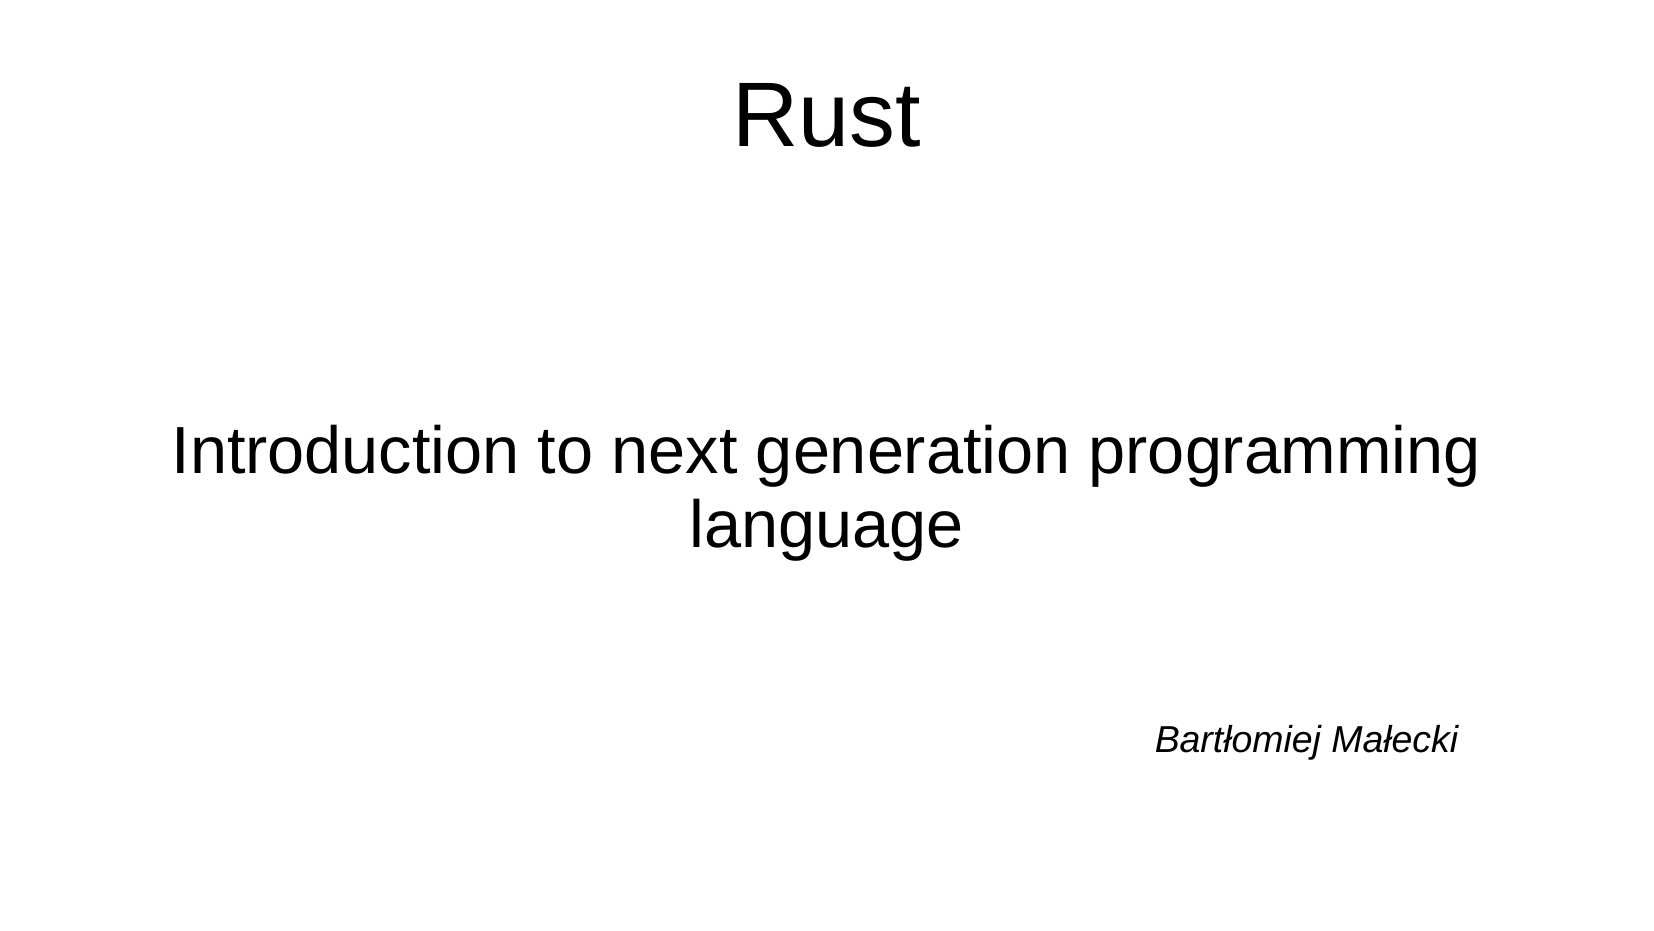

# Rust
Introduction to next generation programming language
Bartłomiej Małecki